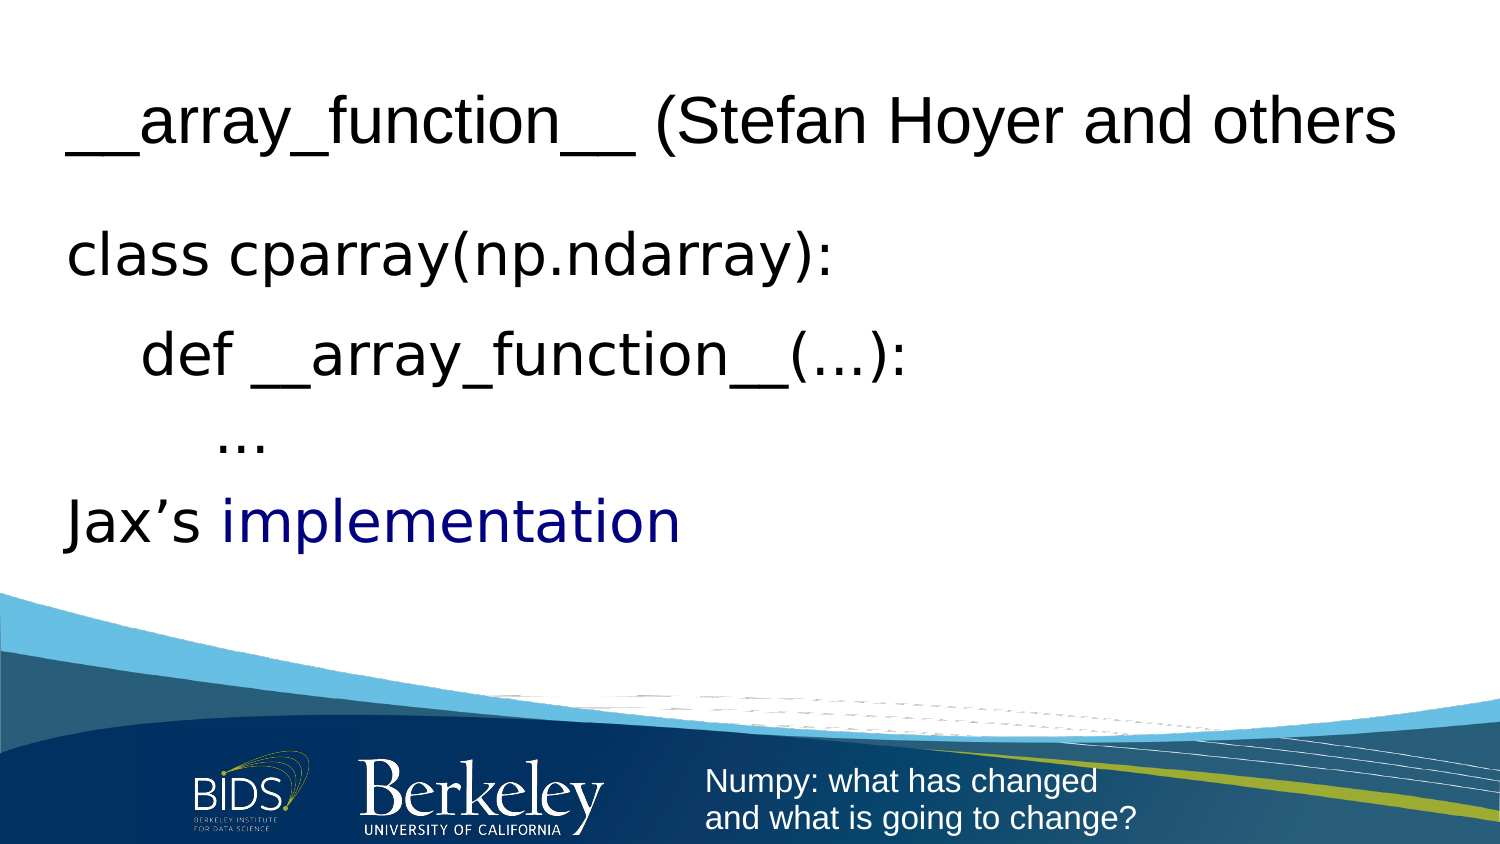

# __array_function__ (Stefan Hoyer and others
class cparray(np.ndarray):
 def __array_function__(...):
 ...
Jax’s implementation
Numpy: what has changed
and what is going to change?